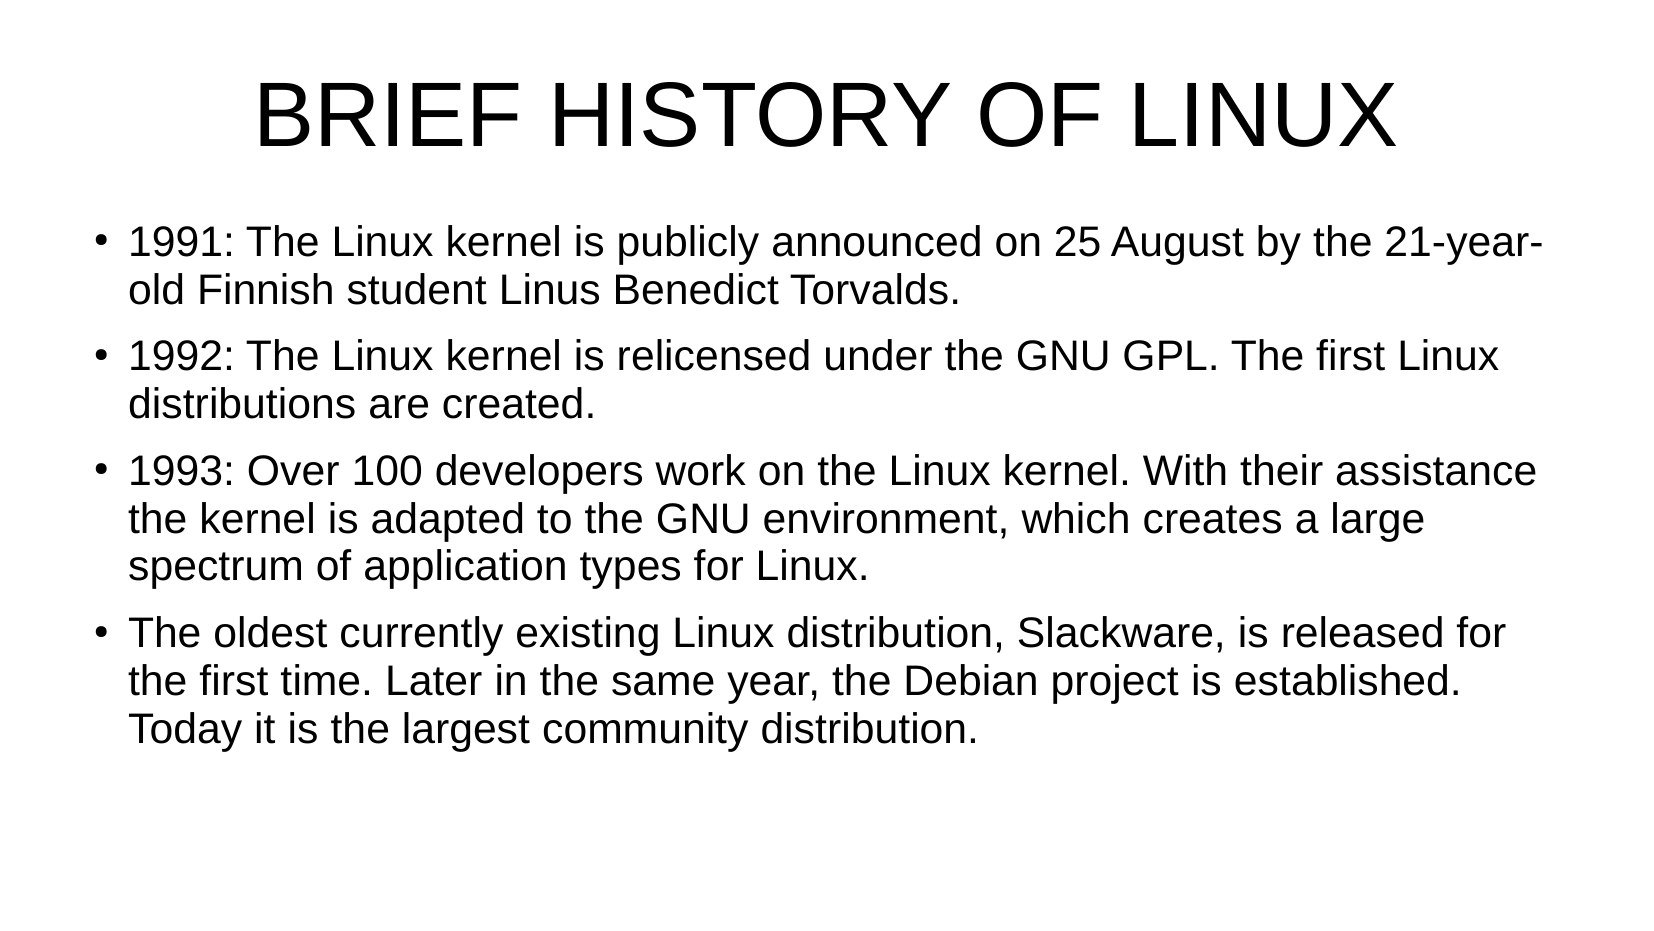

# BRIEF HISTORY OF LINUX
1991: The Linux kernel is publicly announced on 25 August by the 21-year-old Finnish student Linus Benedict Torvalds.
1992: The Linux kernel is relicensed under the GNU GPL. The first Linux distributions are created.
1993: Over 100 developers work on the Linux kernel. With their assistance the kernel is adapted to the GNU environment, which creates a large spectrum of application types for Linux.
The oldest currently existing Linux distribution, Slackware, is released for the first time. Later in the same year, the Debian project is established. Today it is the largest community distribution.